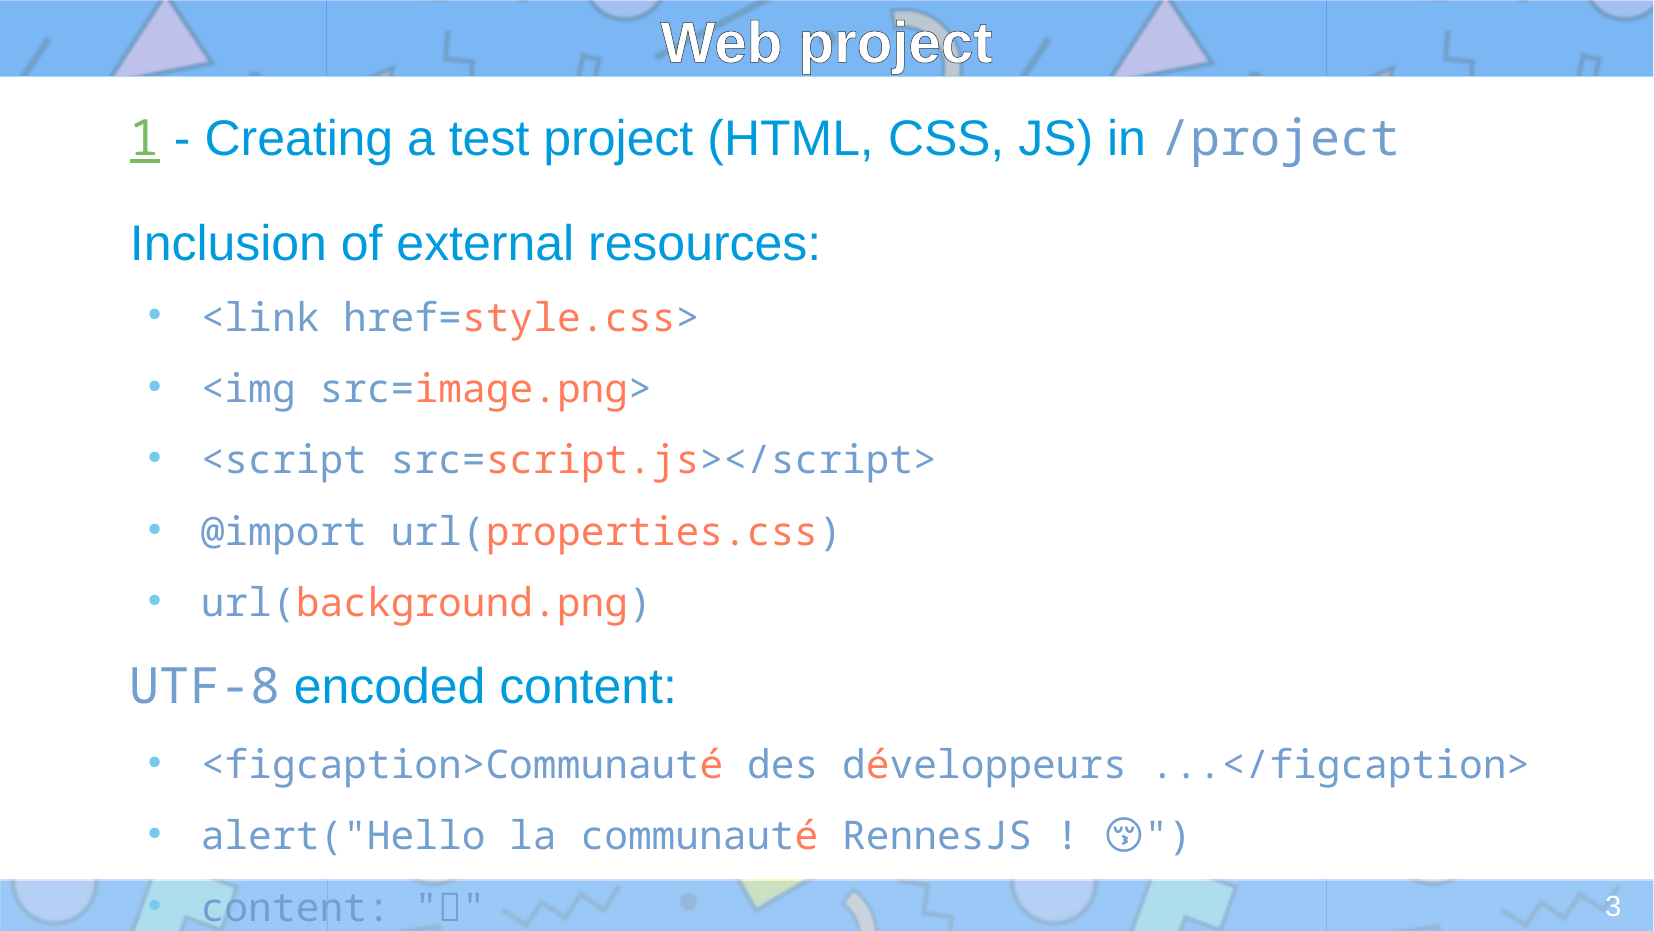

# Web project
1 - Creating a test project (HTML, CSS, JS) in /project
Inclusion of external resources:
<link href=style.css>
<img src=image.png>
<script src=script.js></script>
@import url(properties.css)
url(background.png)
UTF-8 encoded content:
<figcaption>Communauté des développeurs ...</figcaption>
alert("Hello la communauté RennesJS ! 😚")
content: "👋"
3